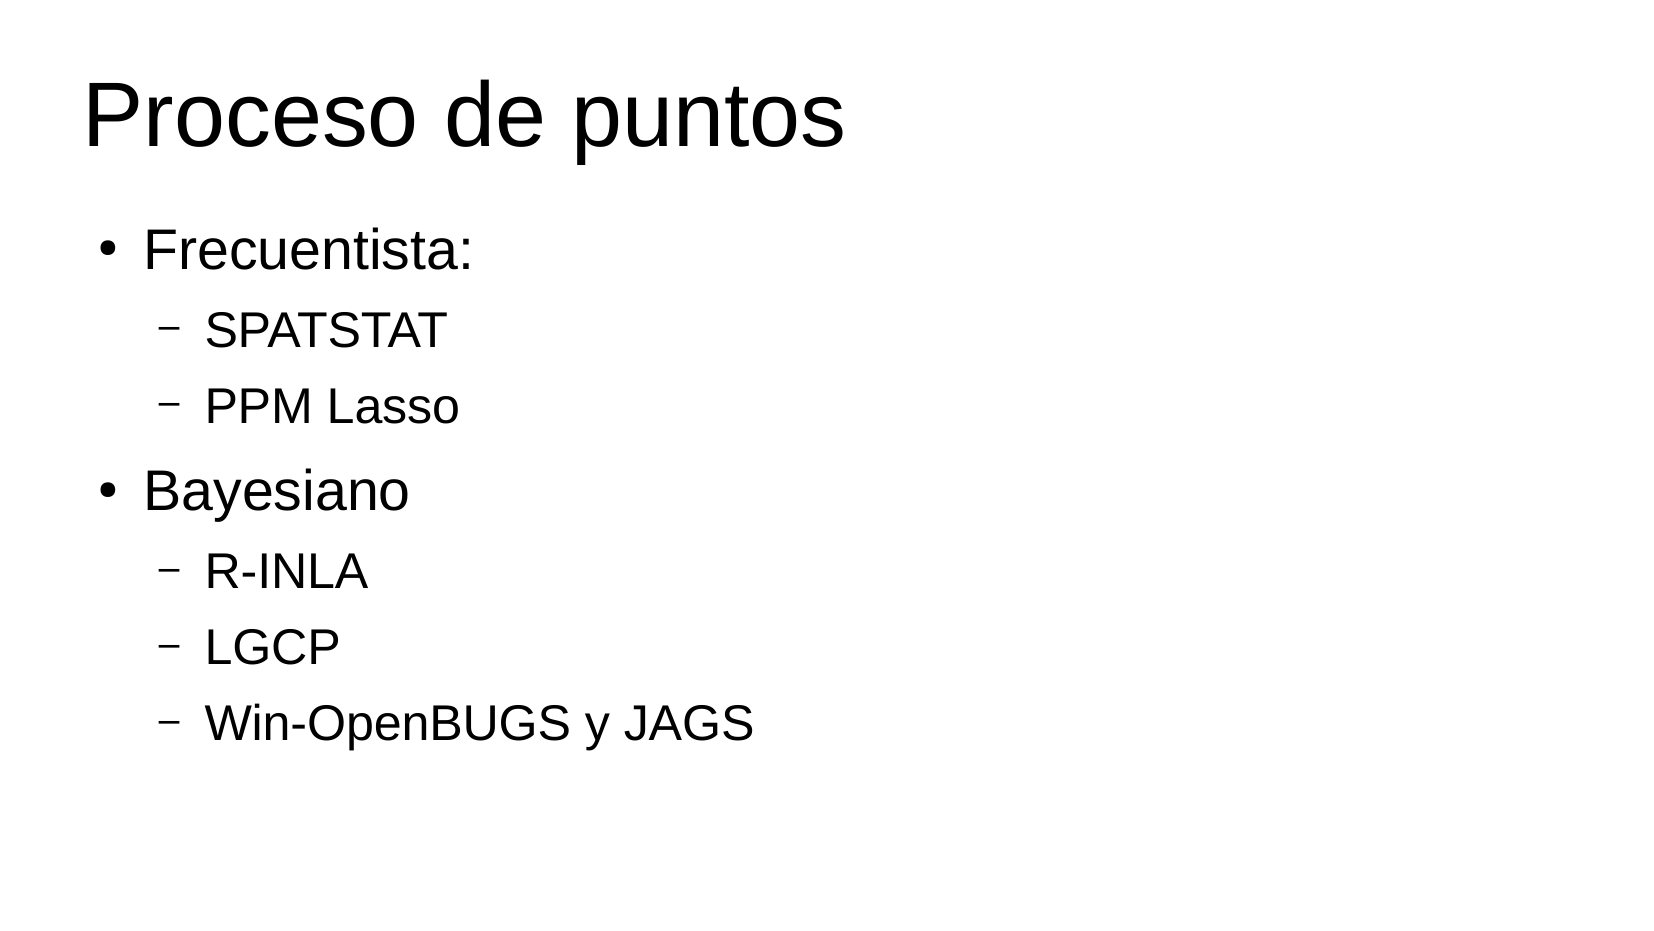

# Proceso de puntos
Frecuentista:
SPATSTAT
PPM Lasso
Bayesiano
R-INLA
LGCP
Win-OpenBUGS y JAGS